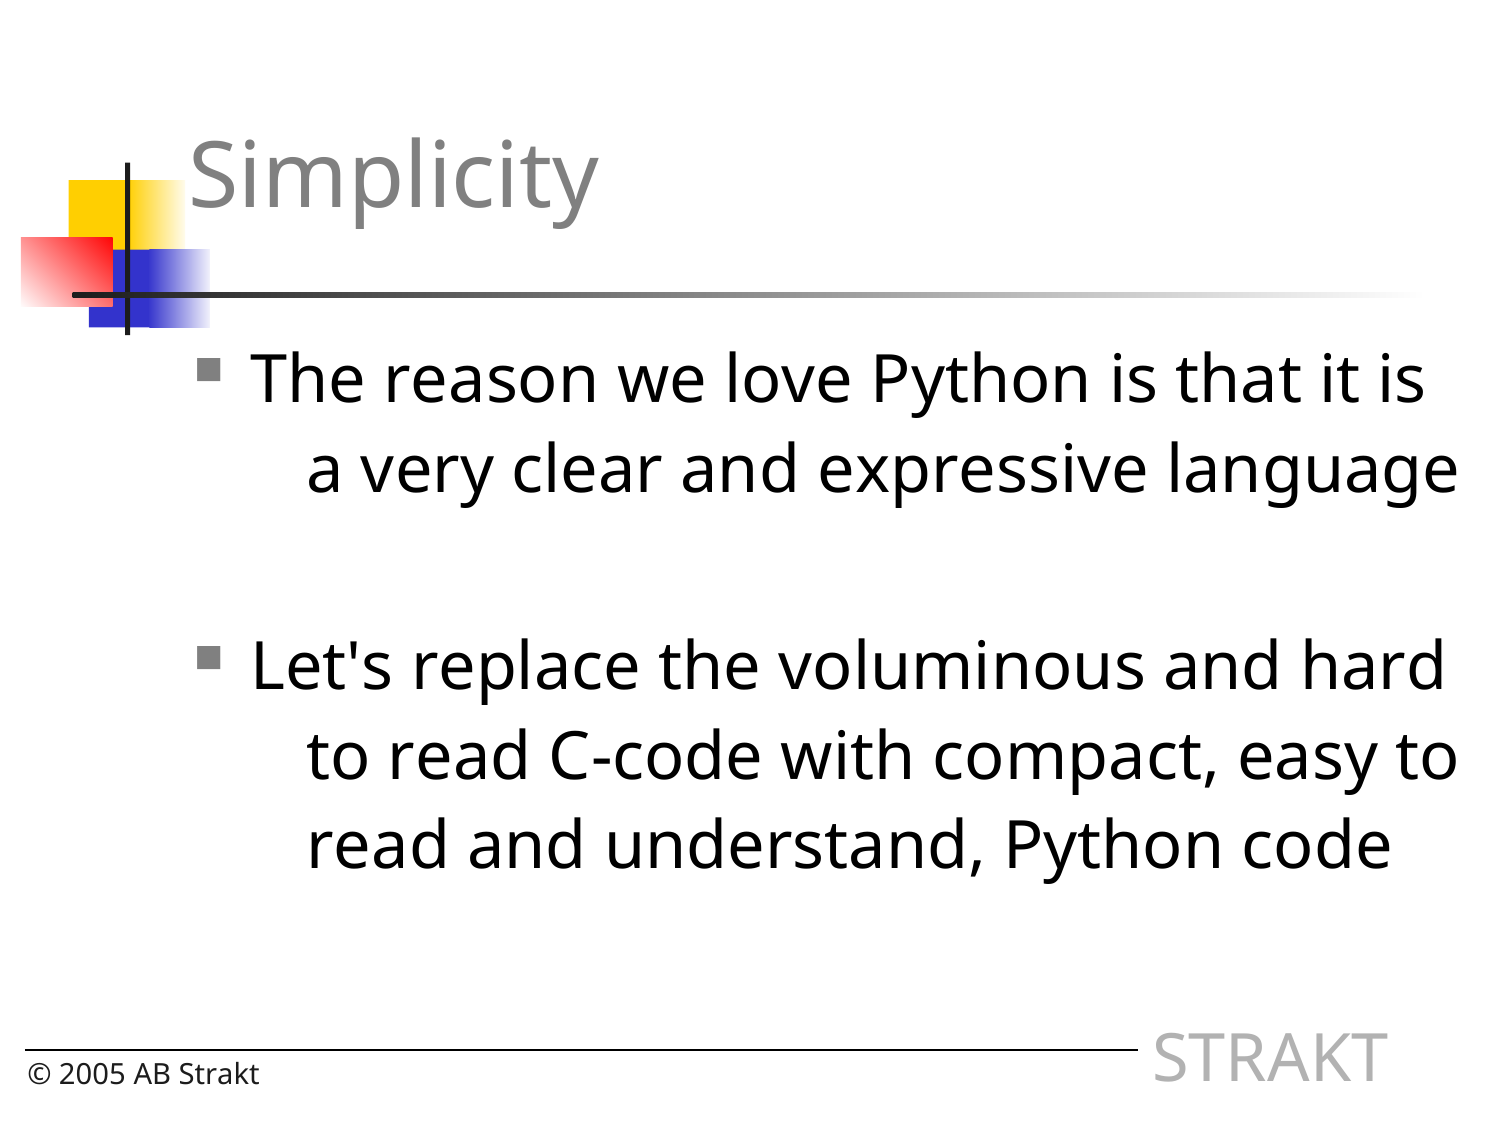

# Simplicity
The reason we love Python is that it is a very clear and expressive language
Let's replace the voluminous and hard to read C-code with compact, easy to read and understand, Python code